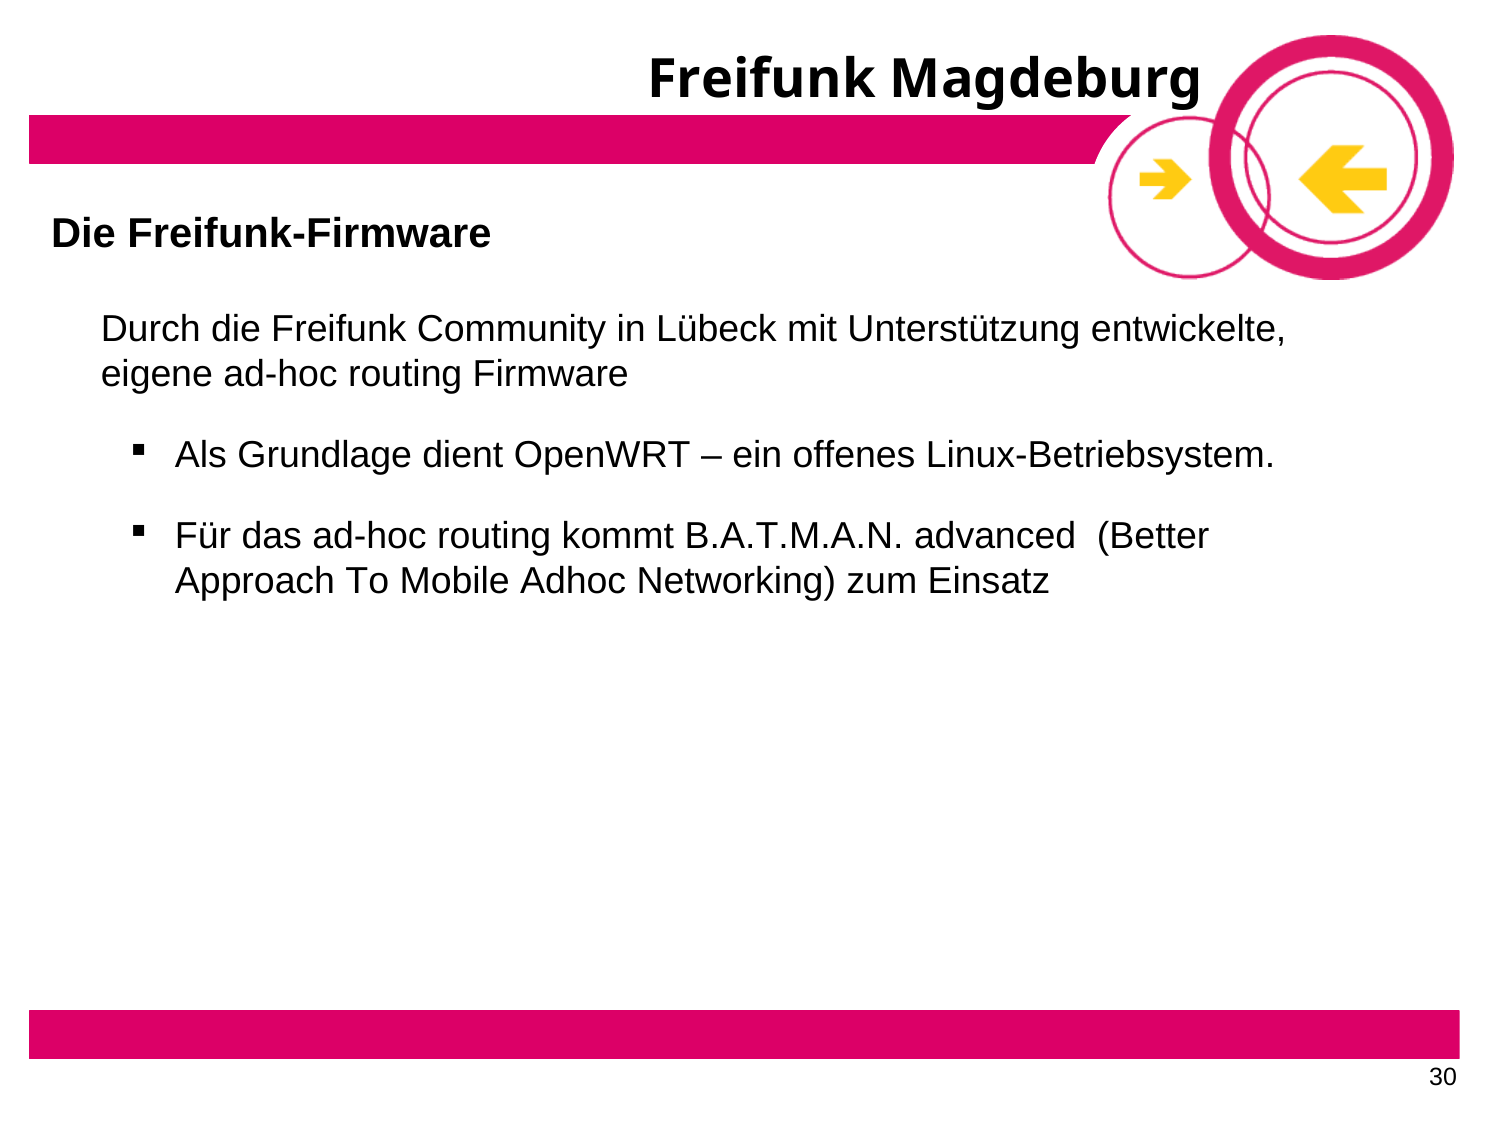

Die Freifunk-Firmware
Durch die Freifunk Community in Lübeck mit Unterstützung entwickelte, eigene ad-hoc routing Firmware
Als Grundlage dient OpenWRT – ein offenes Linux-Betriebsystem.
Für das ad-hoc routing kommt B.A.T.M.A.N. advanced (Better Approach To Mobile Adhoc Networking) zum Einsatz
30